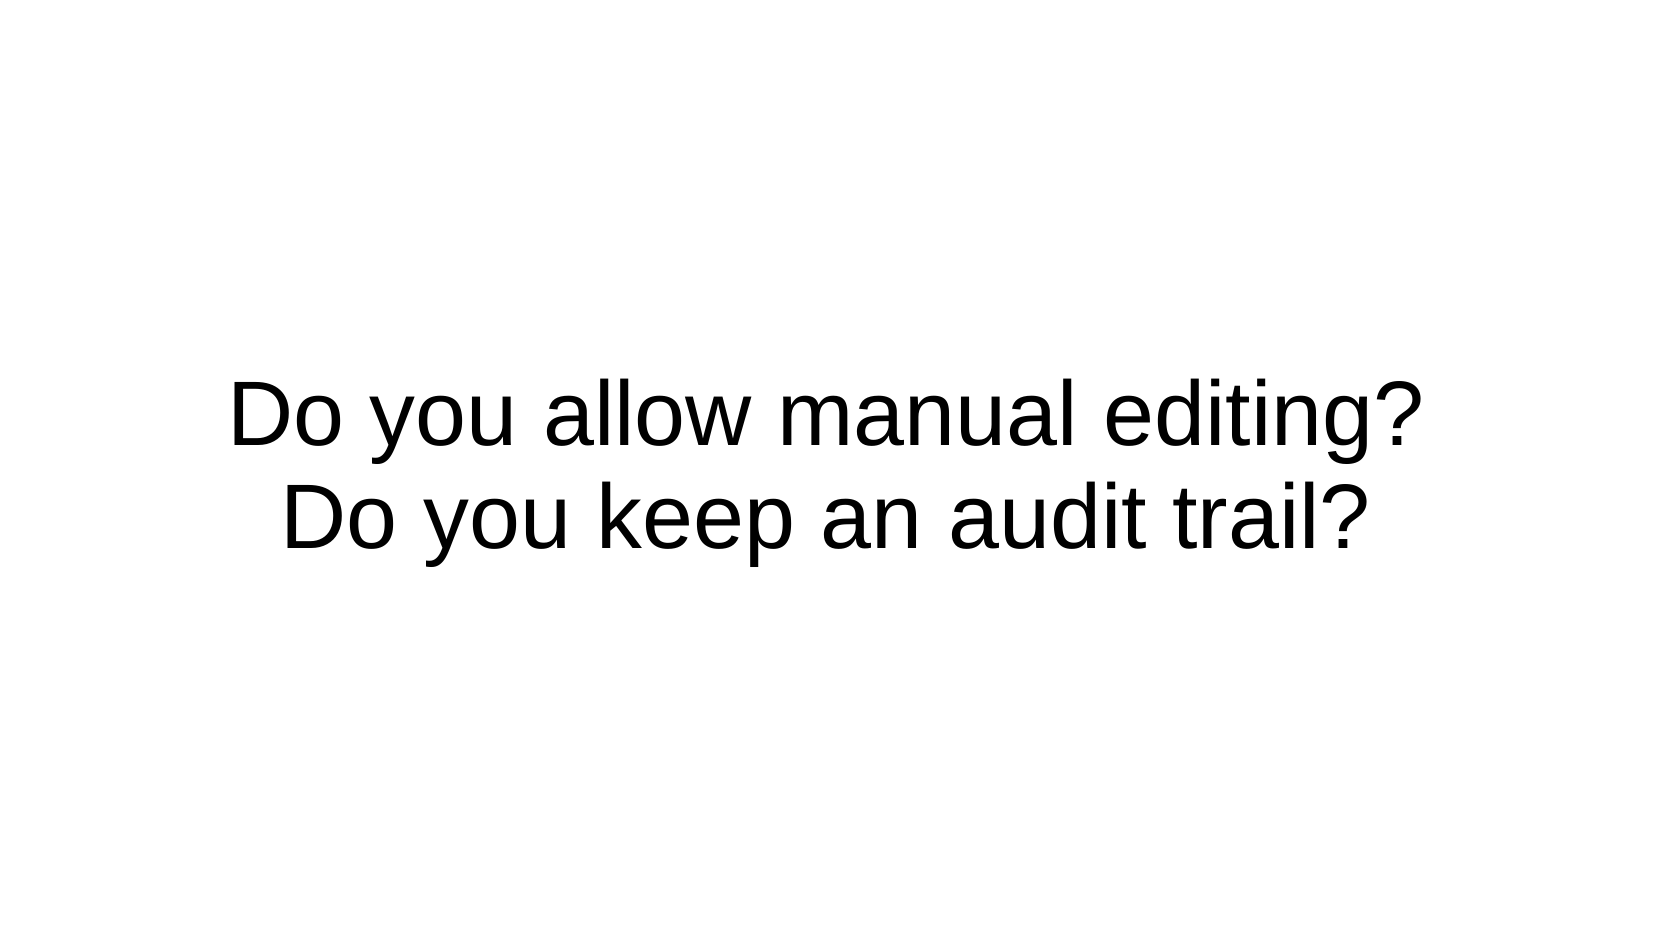

# Do you allow manual editing? Do you keep an audit trail?